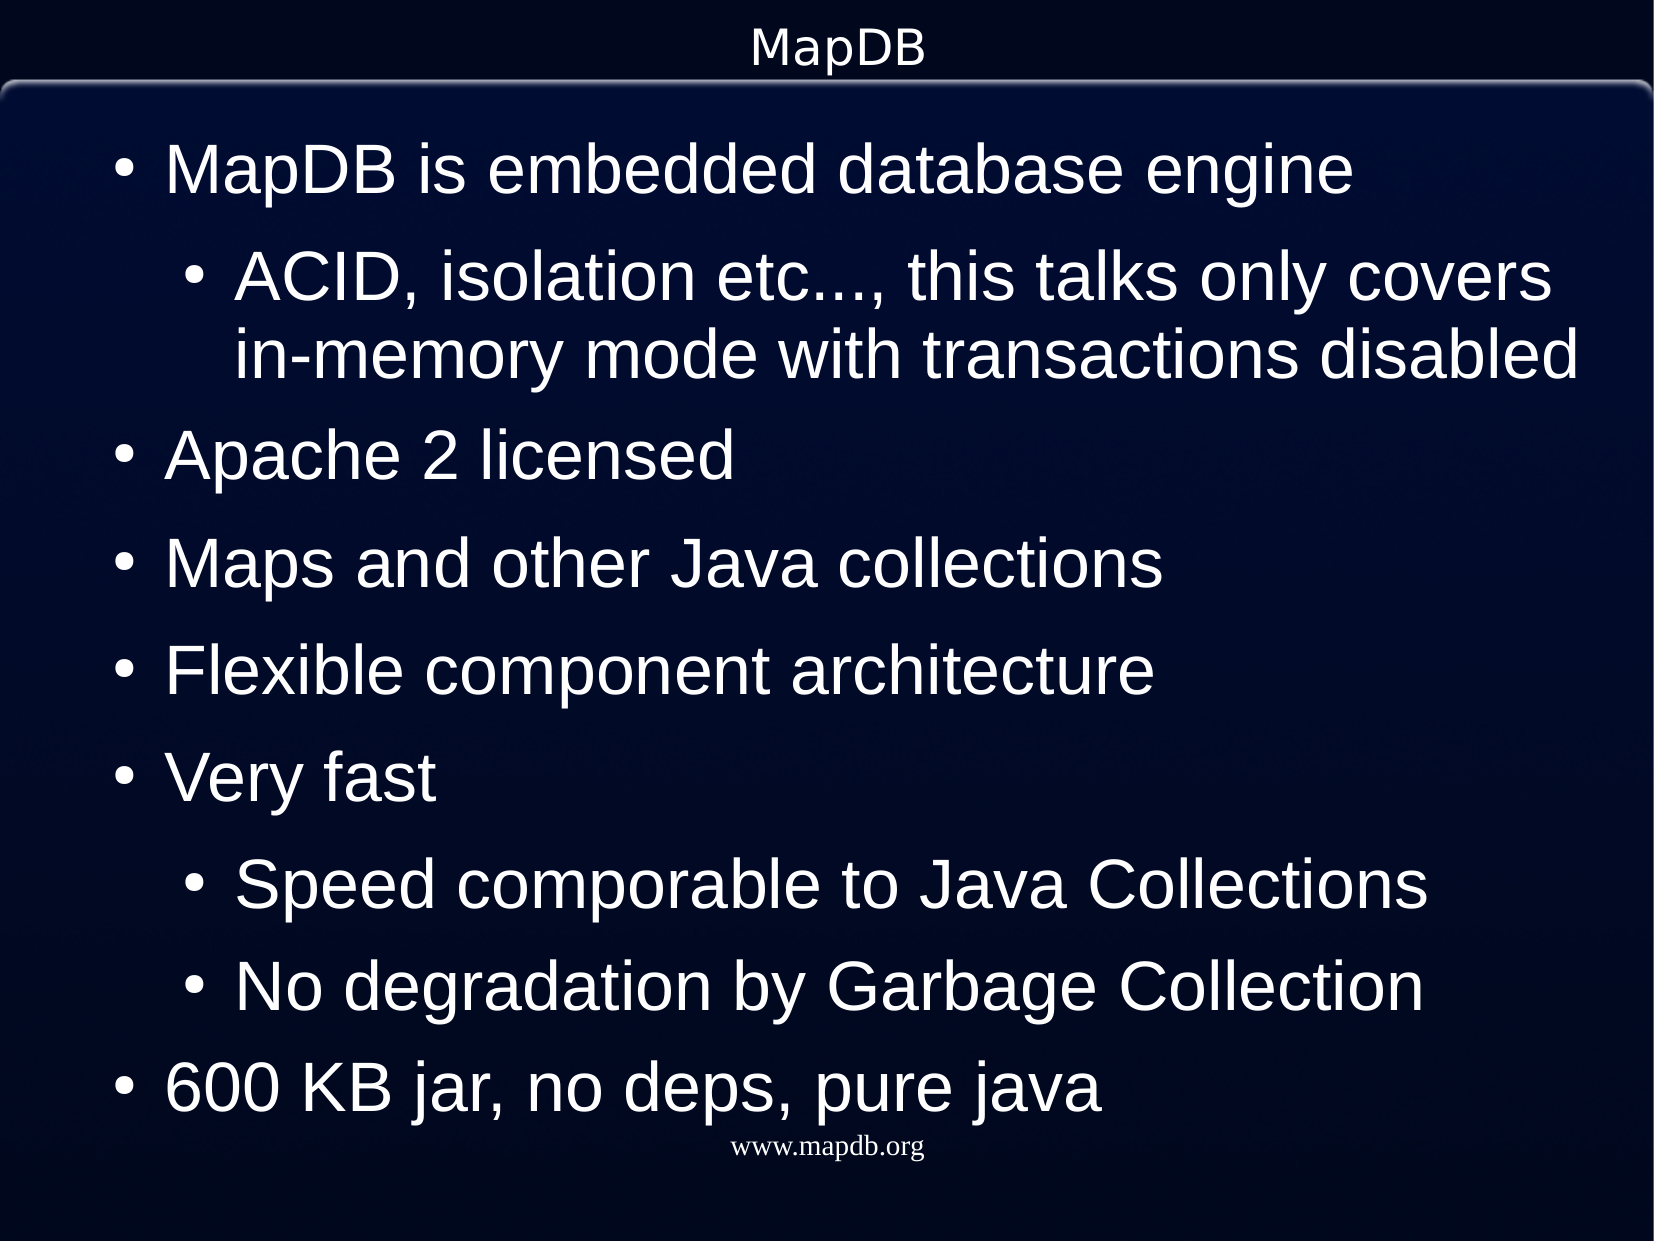

# MapDB
MapDB is embedded database engine
ACID, isolation etc..., this talks only covers
in-memory mode with transactions disabled
Apache 2 licensed
Maps and other Java collections
Flexible component architecture
Very fast
Speed comporable to Java Collections
No degradation by Garbage Collection
600 KB jar, no deps, pure java
www.mapdb.org